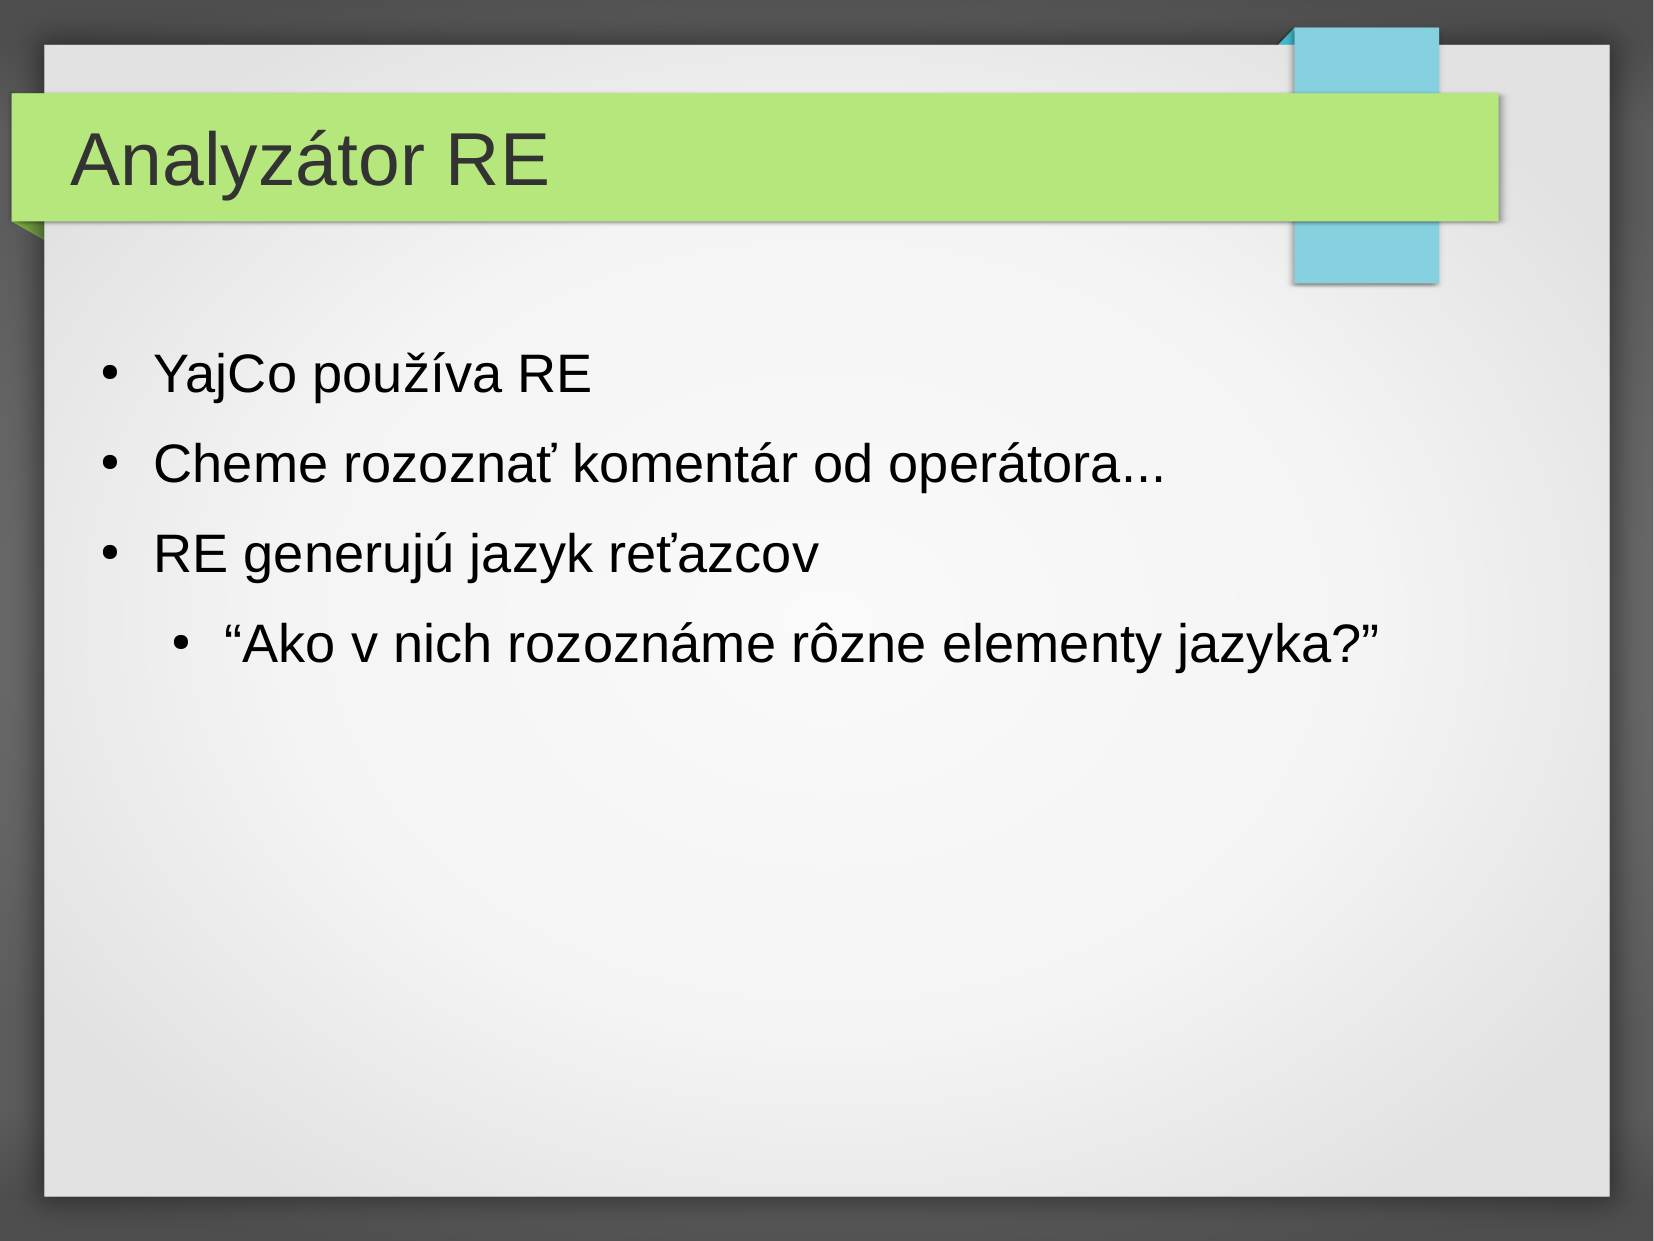

# Analyzátor RE
YajCo používa RE
Cheme rozoznať komentár od operátora...
RE generujú jazyk reťazcov
“Ako v nich rozoznáme rôzne elementy jazyka?”